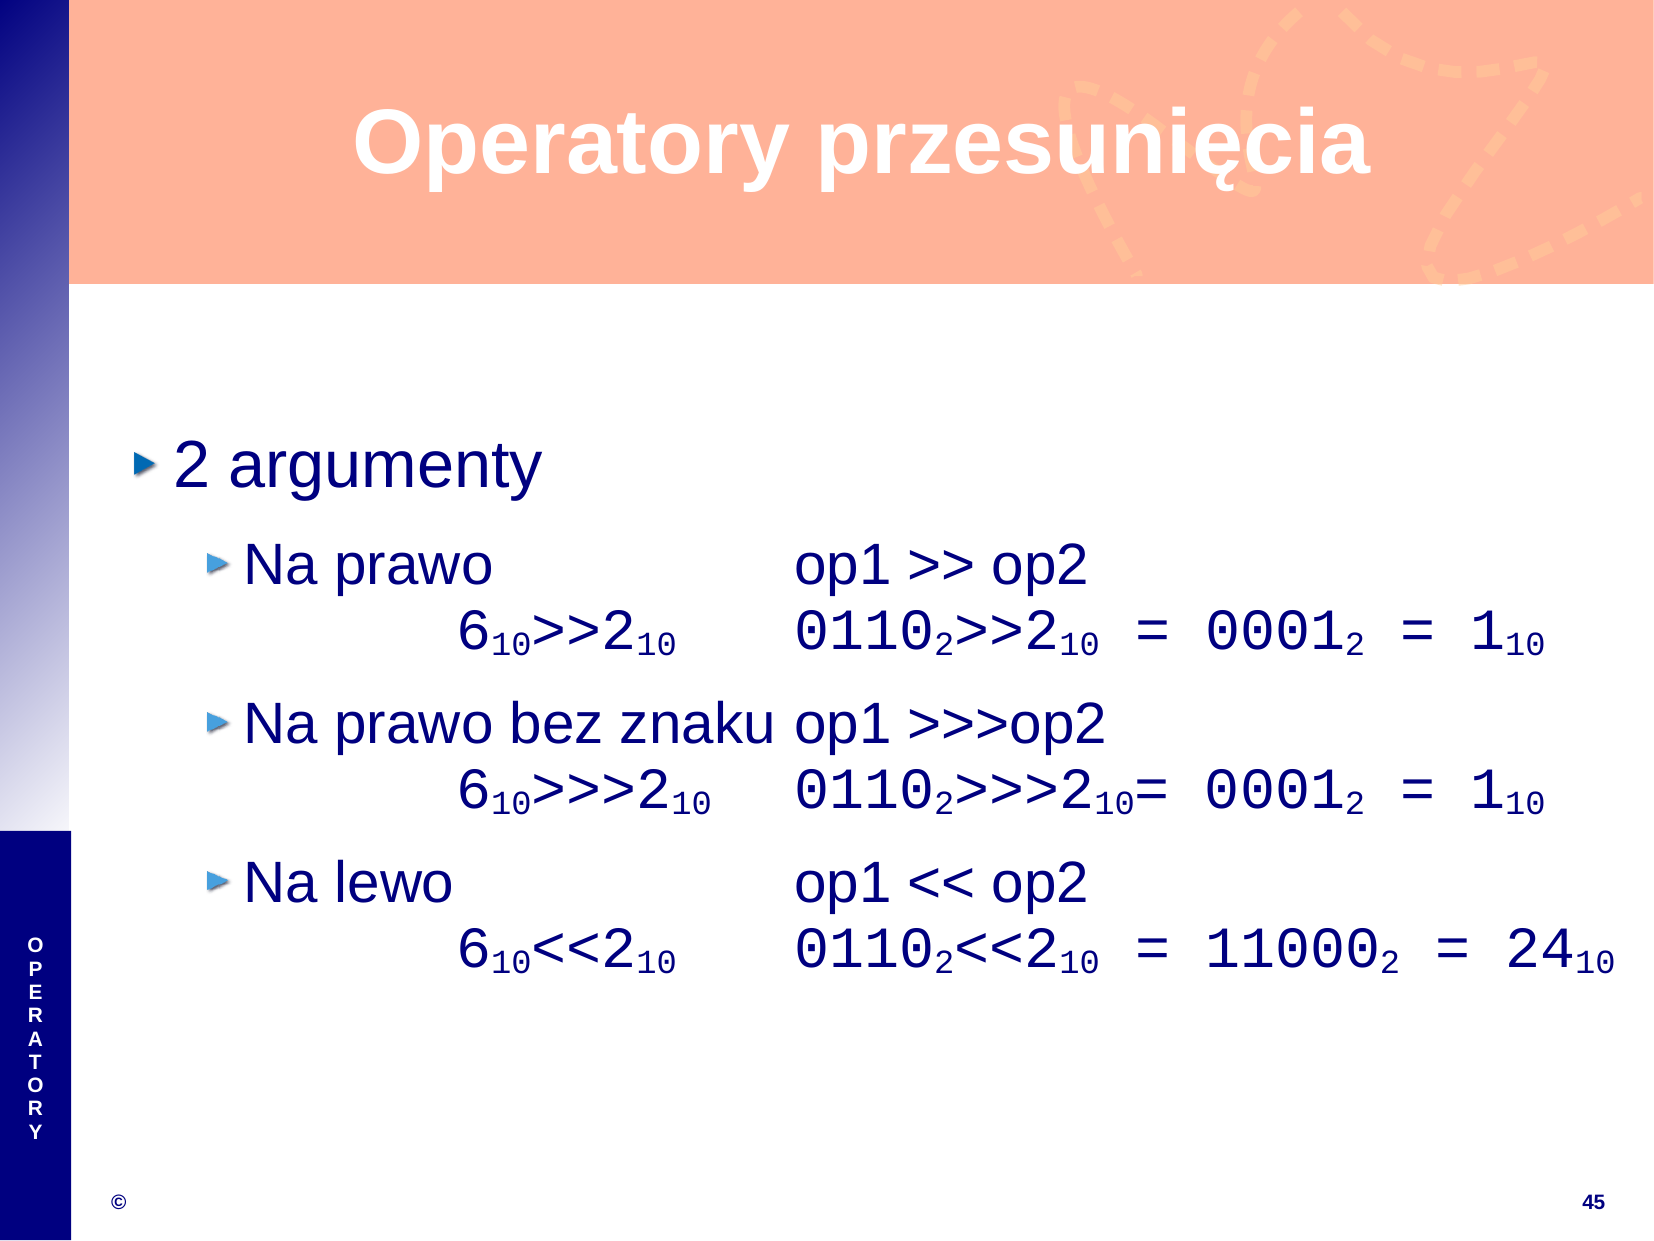

# Operatory przesunięcia
2 argumenty
Na prawo	op1 >> op2
	610>>210	01102>>210 = 00012 = 110
Na prawo bez znaku	op1 >>>op2
	610>>>210	01102>>>210= 00012 = 110
Na lewo		op1 << op2
	610<<210	01102<<210 = 110002 = 2410
O
P
E
R
A
T
O
R
Y